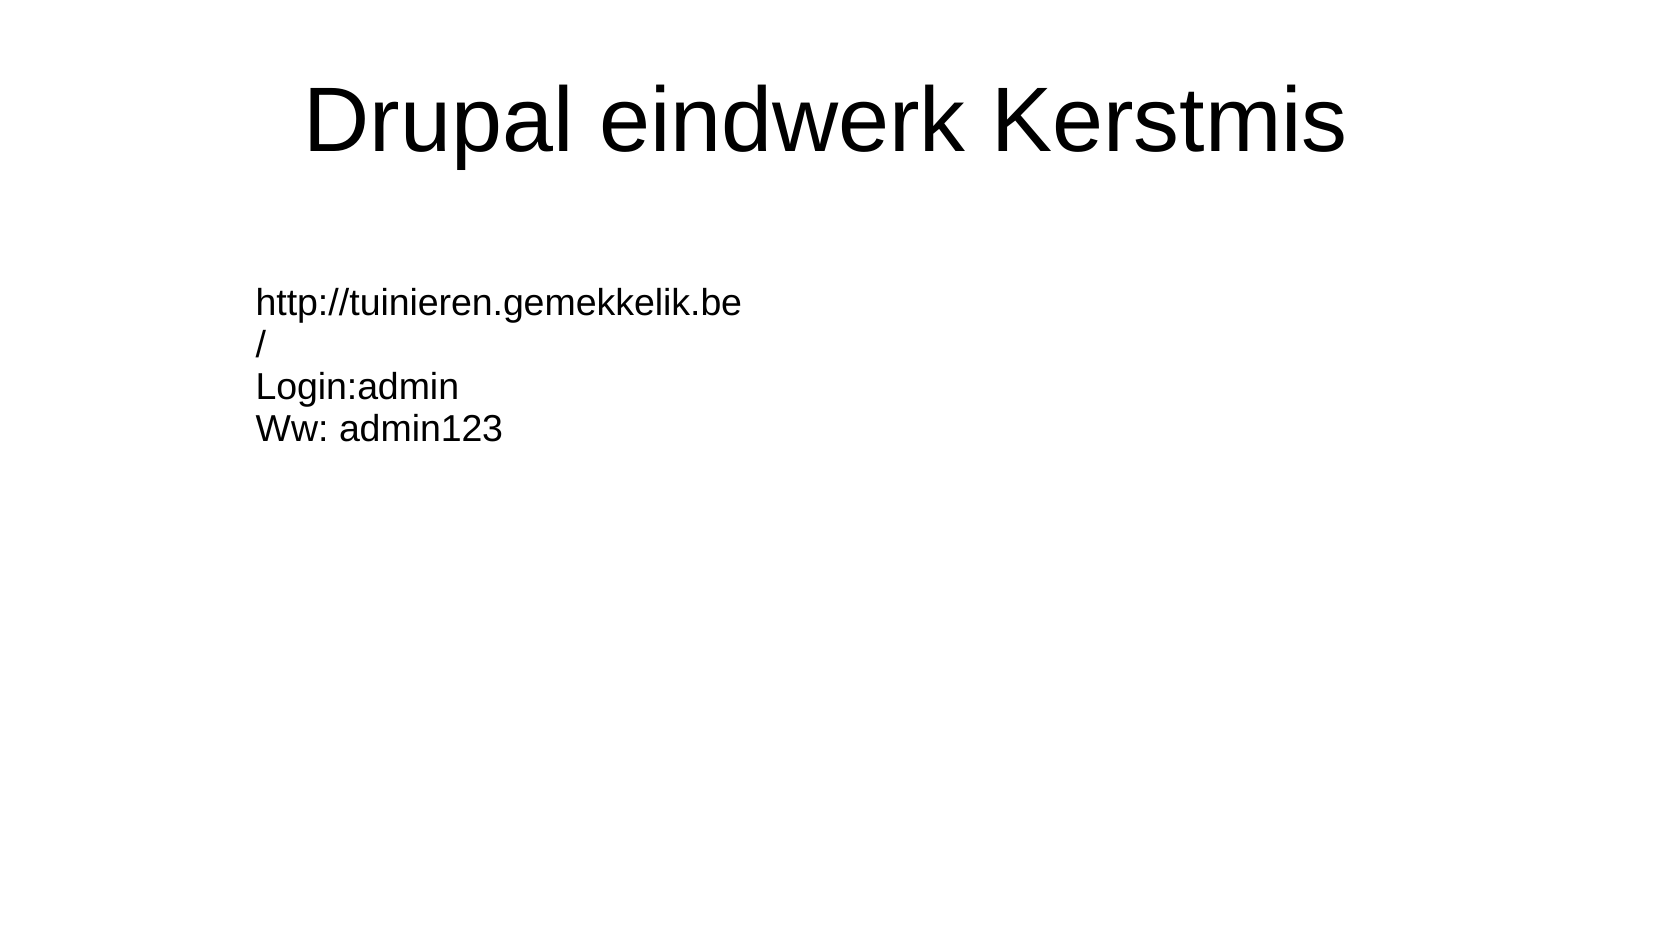

# Drupal eindwerk Kerstmis
http://tuinieren.gemekkelik.be/
Login:admin
Ww: admin123